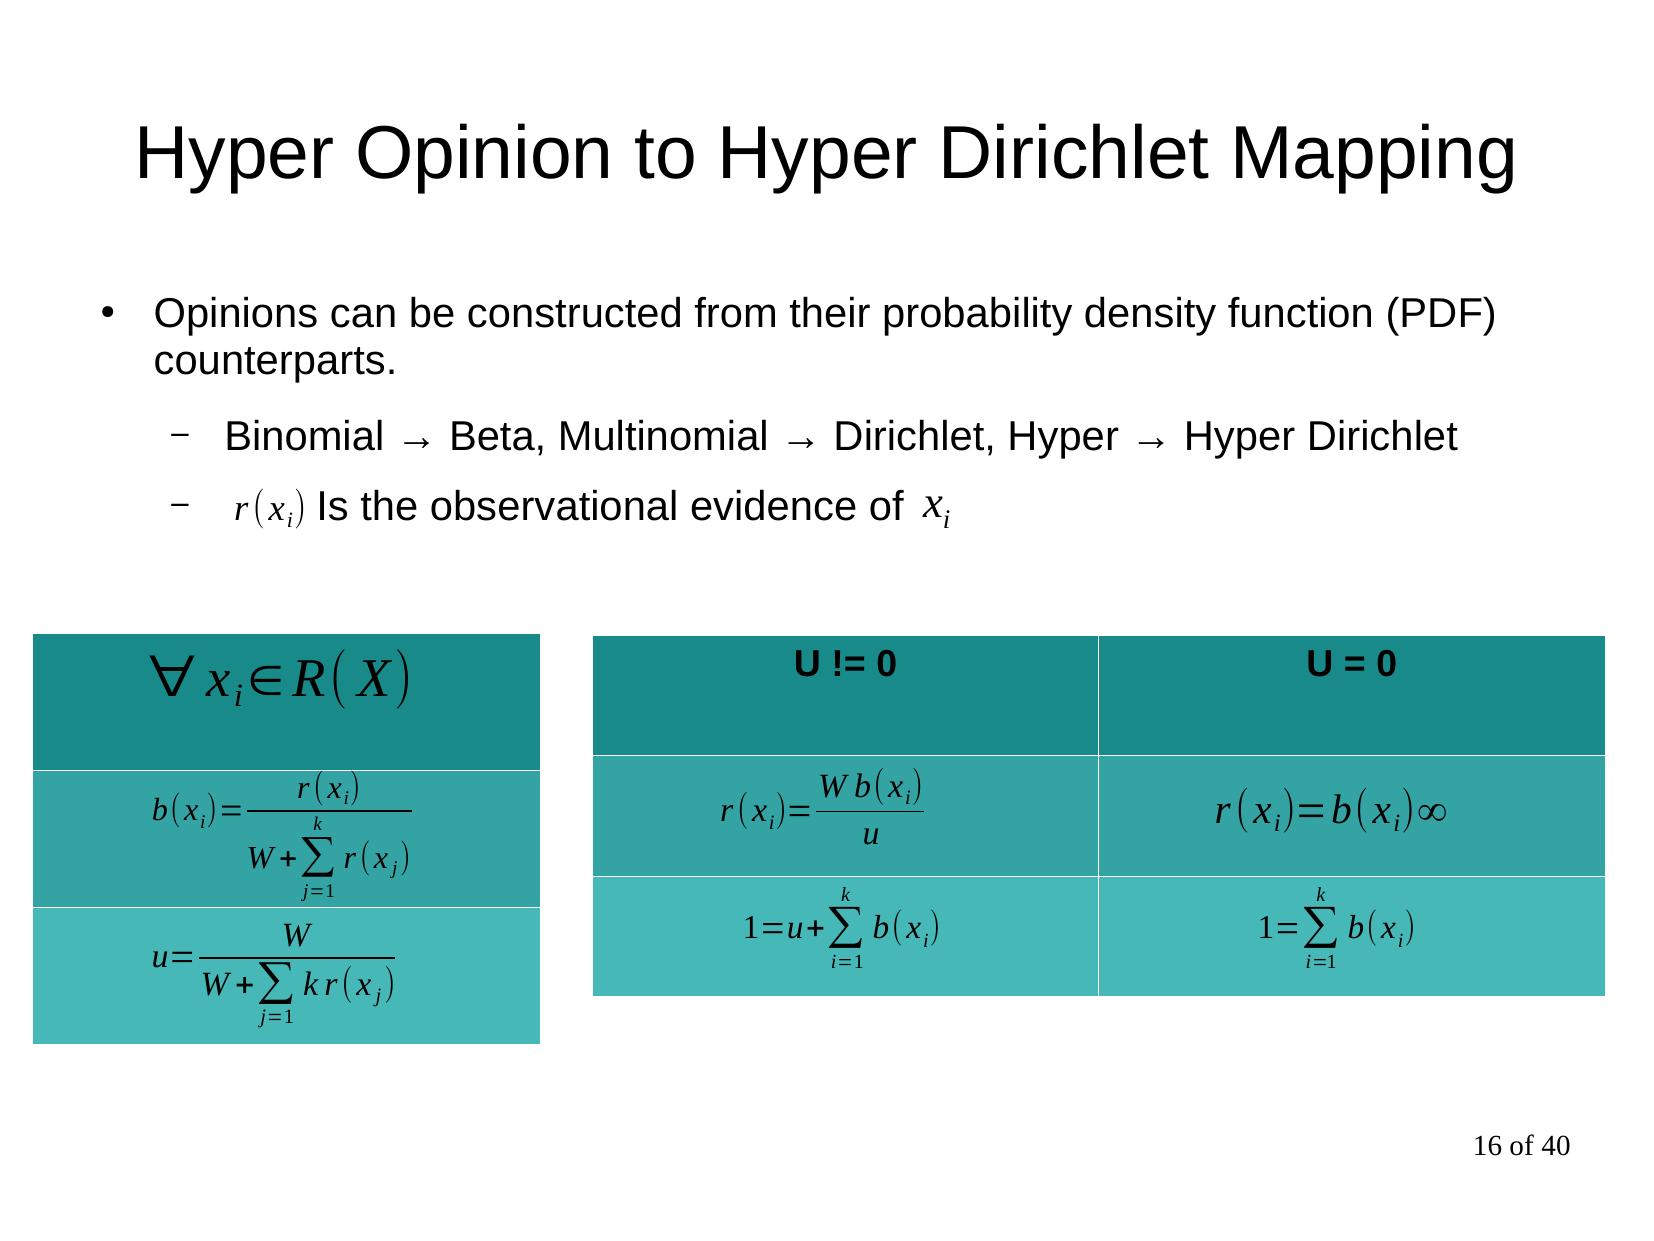

# Hyper Opinion to Hyper Dirichlet Mapping
Opinions can be constructed from their probability density function (PDF) counterparts.
Binomial → Beta, Multinomial → Dirichlet, Hyper → Hyper Dirichlet
 Is the observational evidence of
| |
| --- |
| |
| |
| U != 0 | U = 0 |
| --- | --- |
| | |
| | |
16